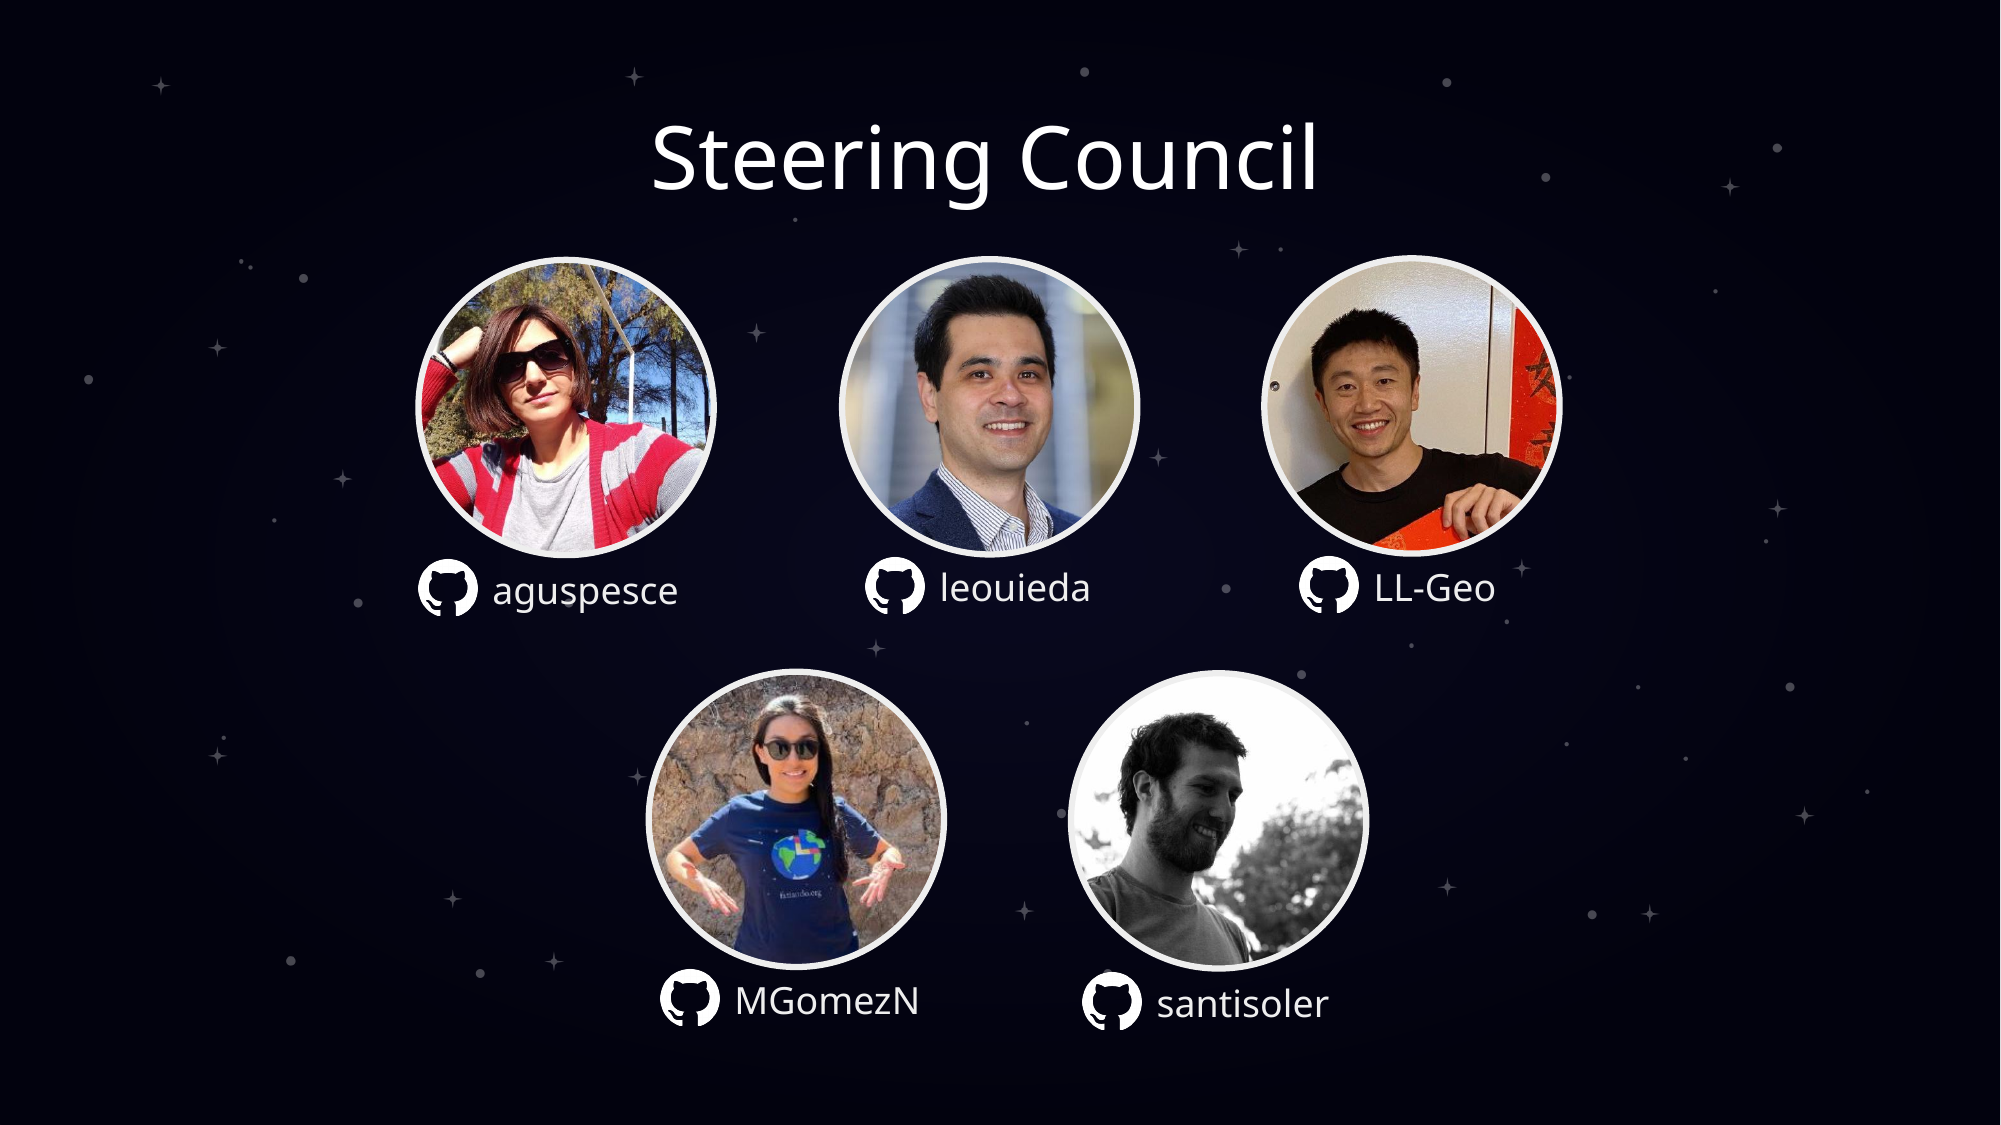

Steering Council
LL-Geo
leouieda
aguspesce
MGomezN
santisoler